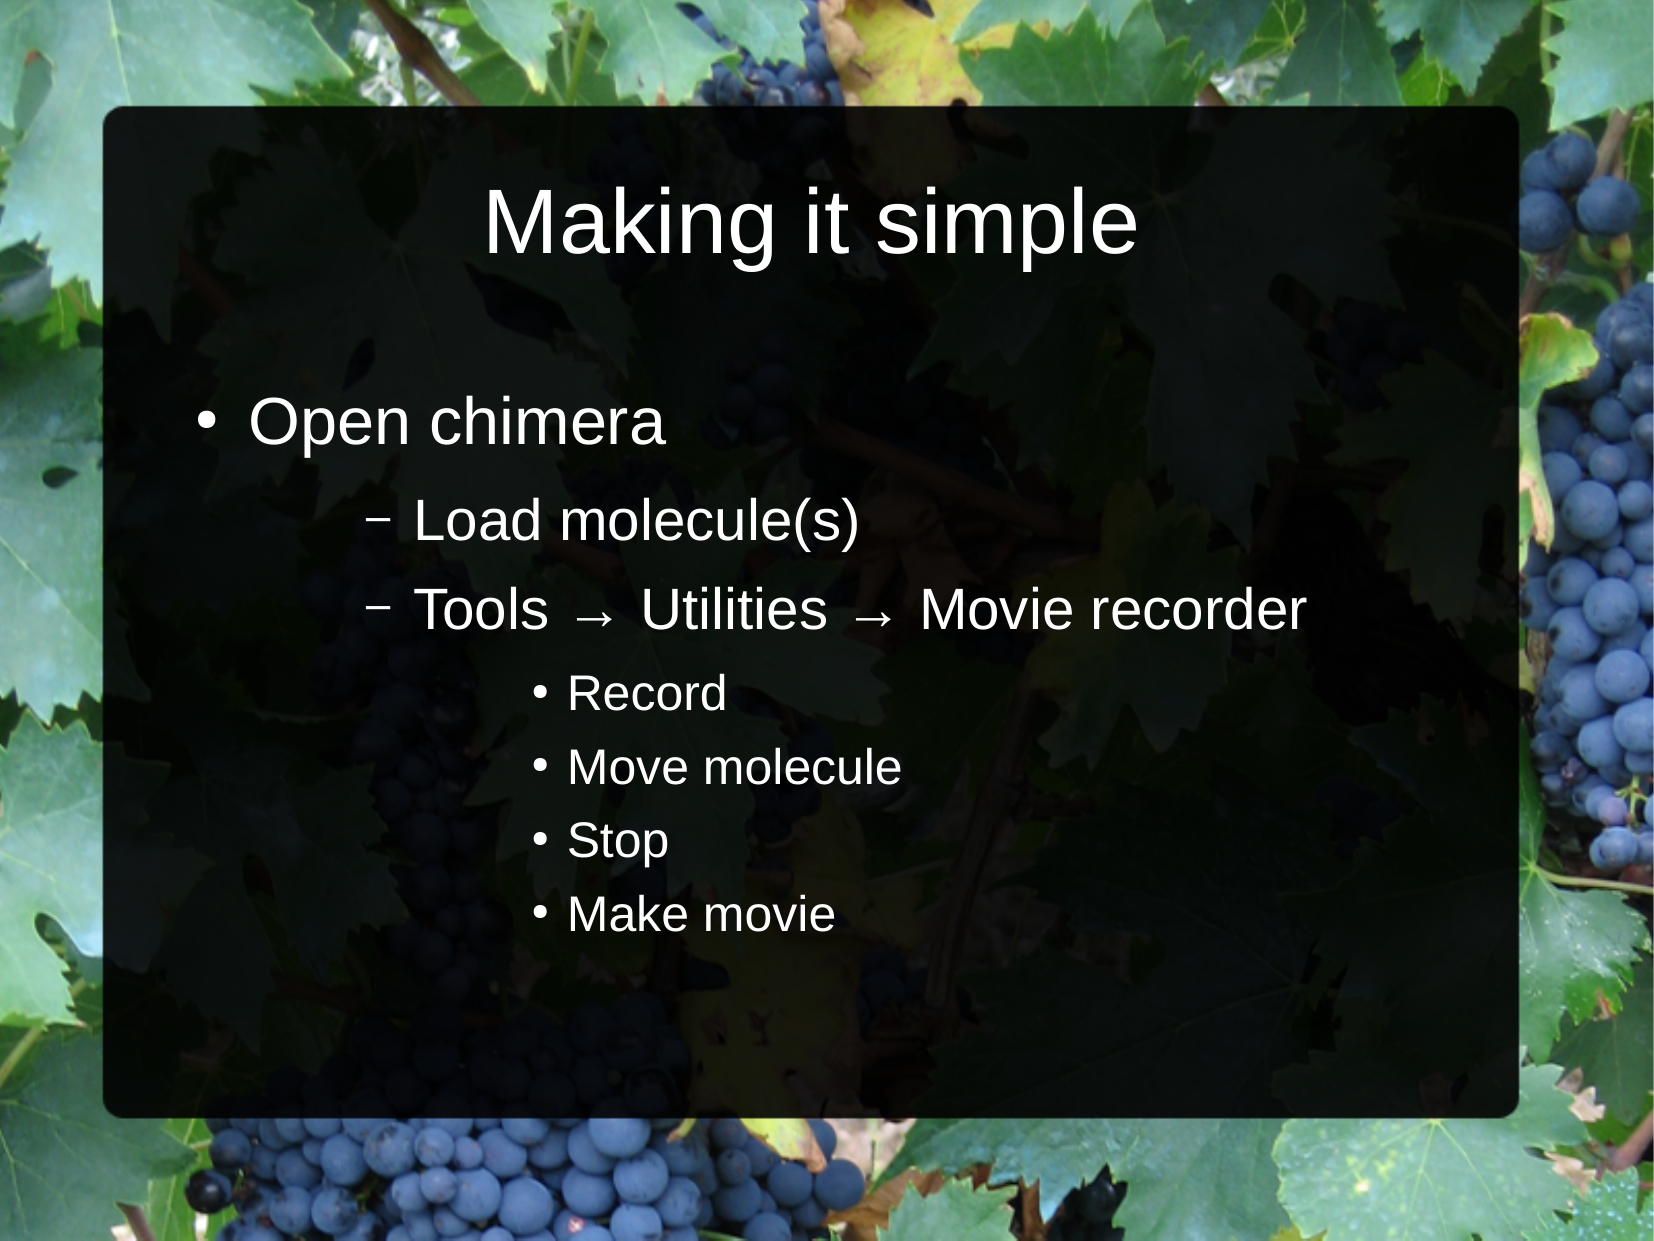

# Making it simple
Open chimera
Load molecule(s)
Tools → Utilities → Movie recorder
Record
Move molecule
Stop
Make movie